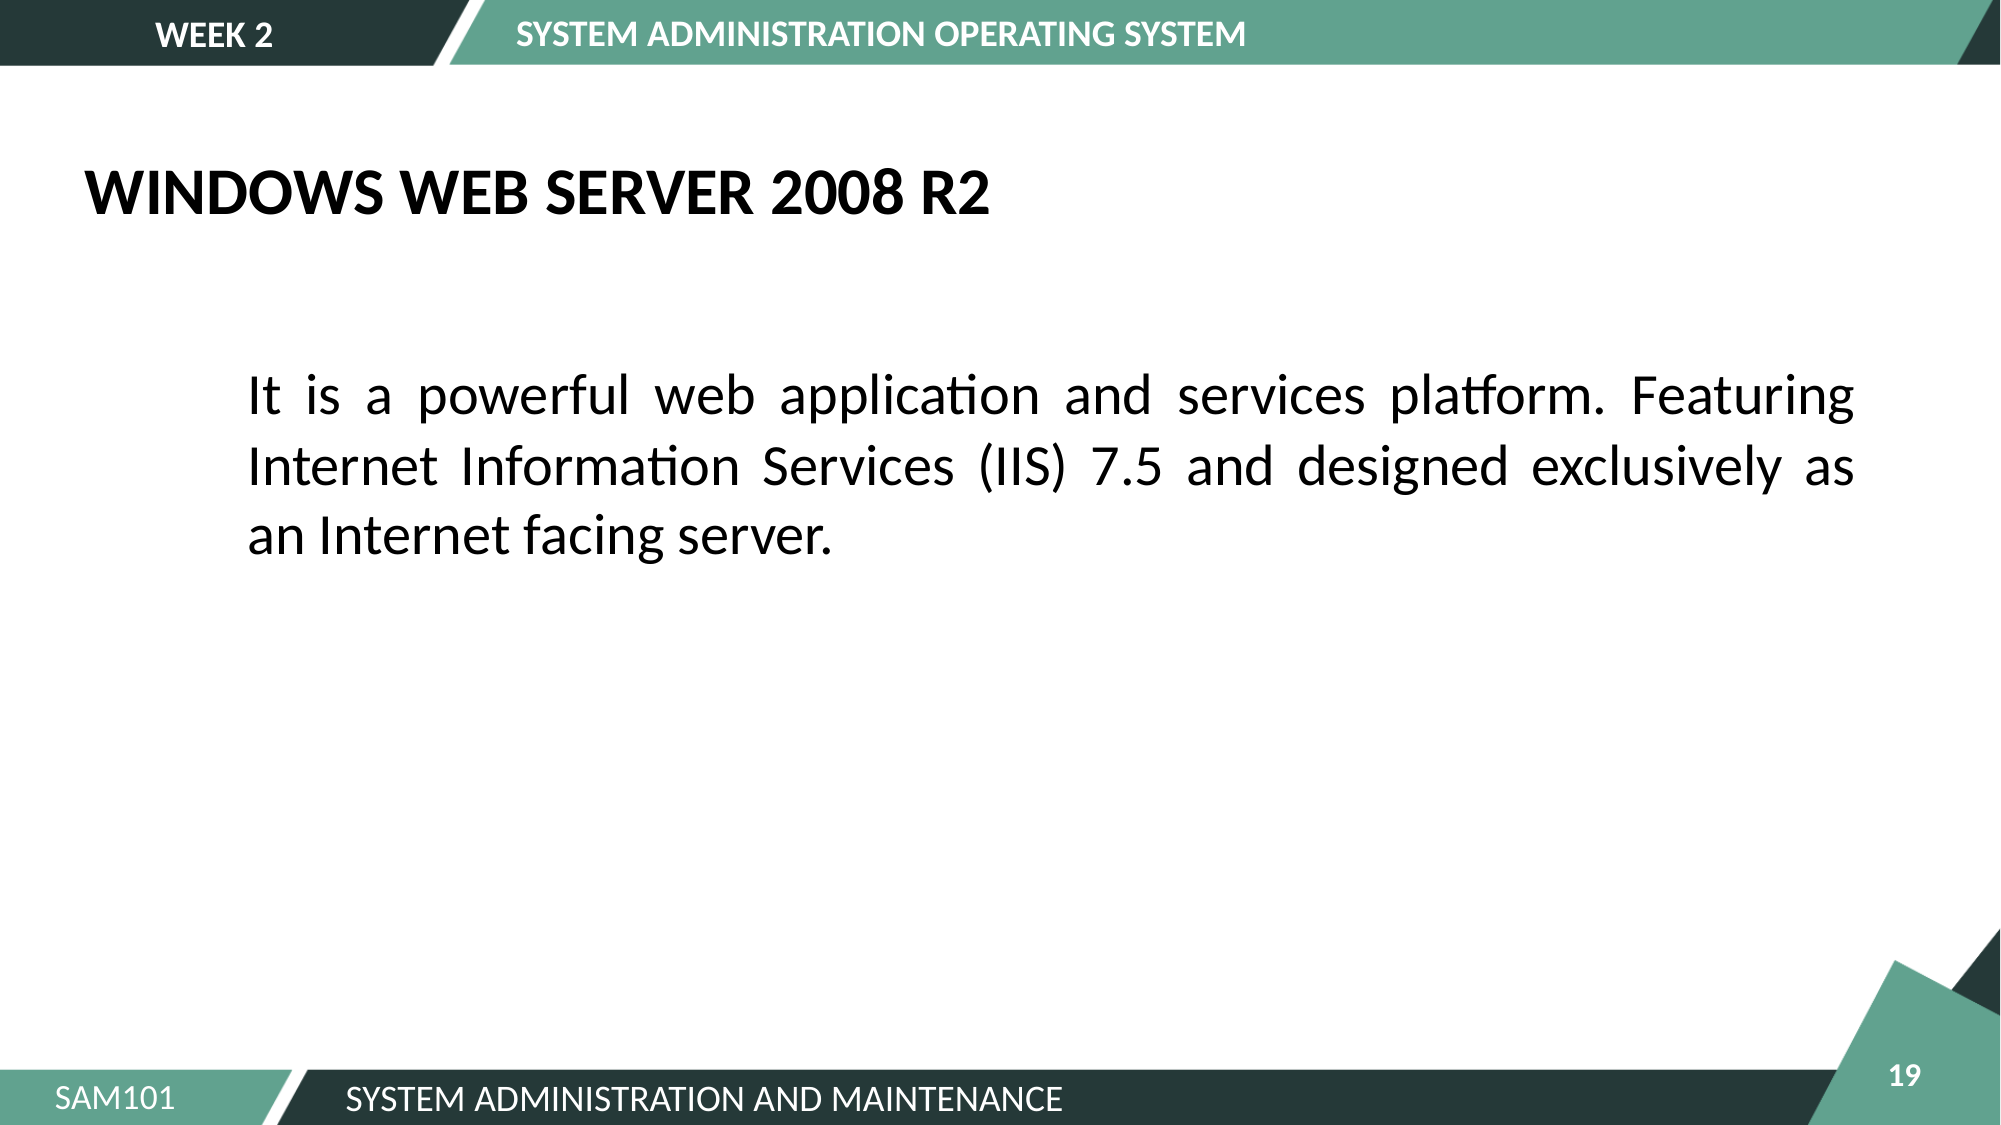

SYSTEM ADMINISTRATION OPERATING SYSTEM
WEEK 2
WINDOWS WEB SERVER 2008 R2
It is a powerful web application and services platform. Featuring Internet Information Services (IIS) 7.5 and designed exclusively as an Internet facing server.
SAM101
SYSTEM ADMINISTRATION AND MAINTENANCE